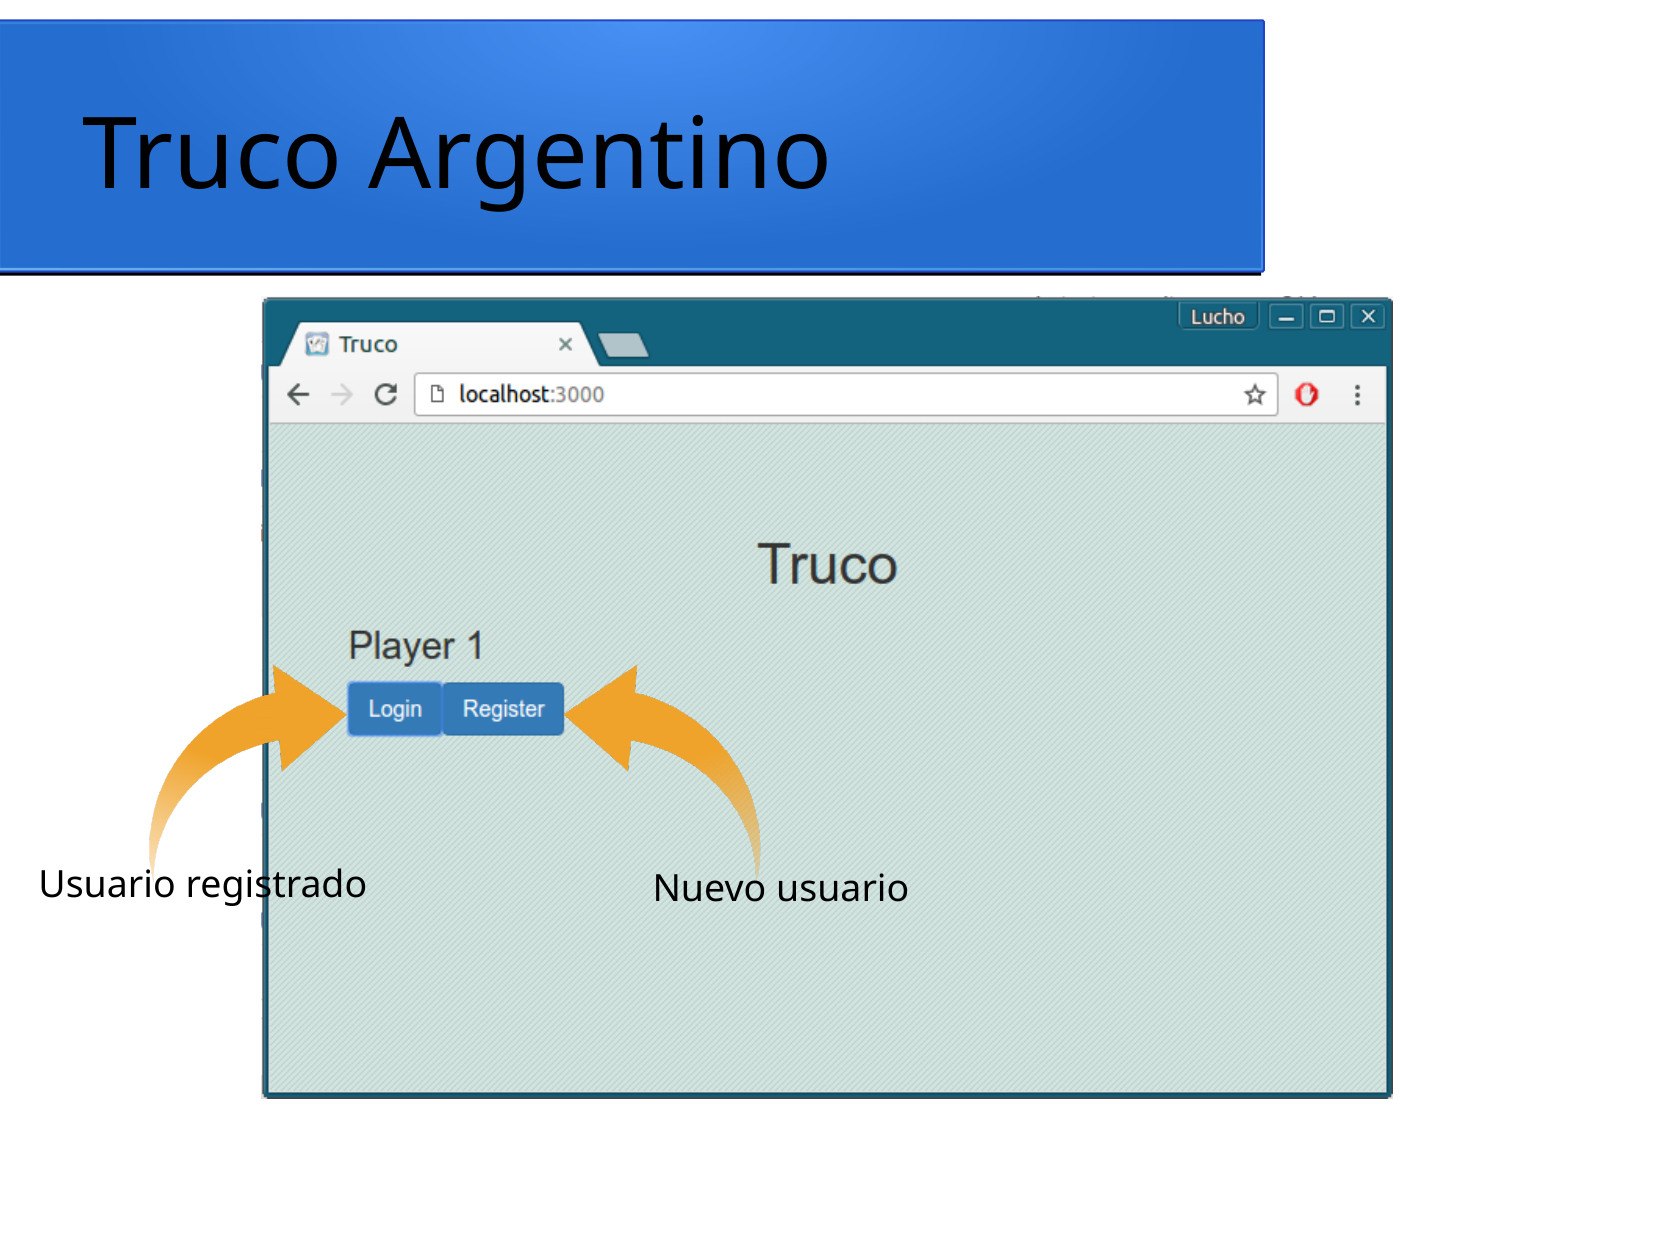

# Truco Argentino
Usuario registrado
Nuevo usuario